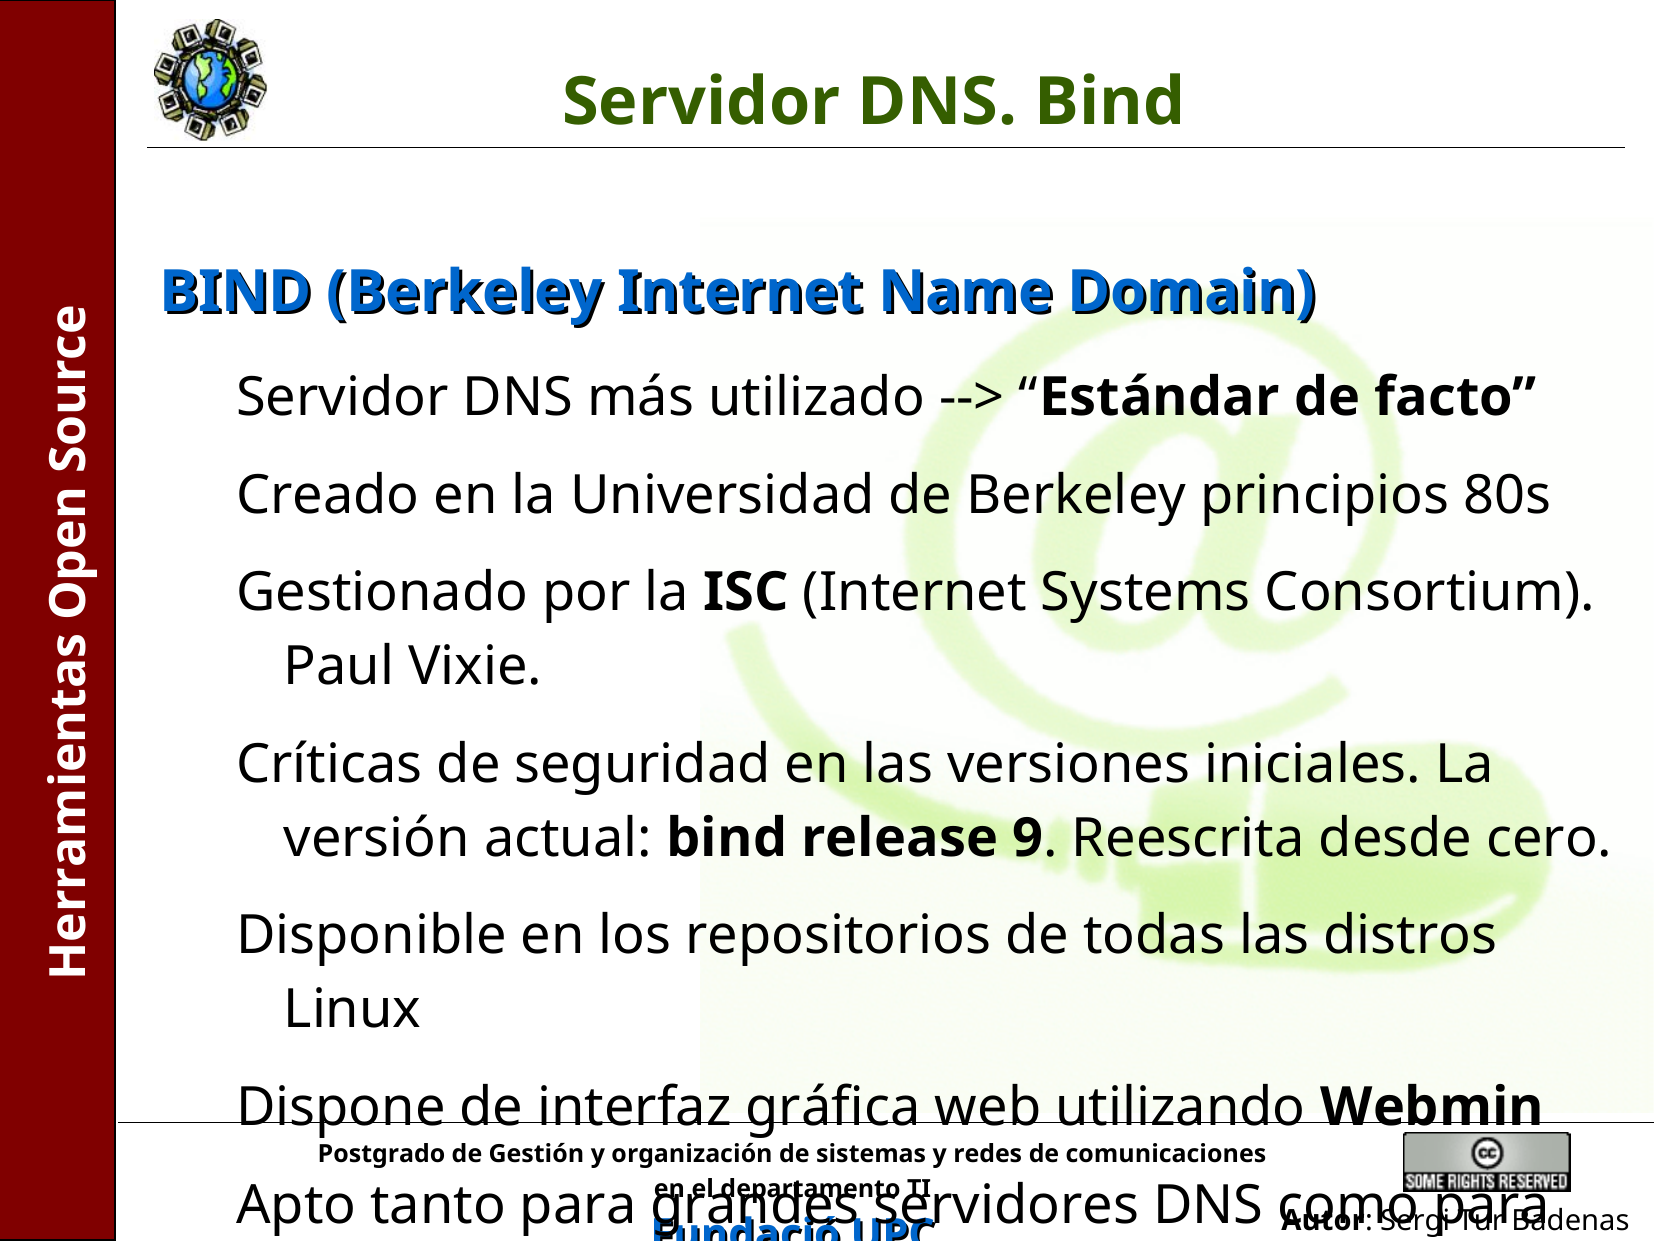

# Servidor DNS. Bind
BIND (Berkeley Internet Name Domain)
Servidor DNS más utilizado --> “Estándar de facto”
Creado en la Universidad de Berkeley principios 80s
Gestionado por la ISC (Internet Systems Consortium). Paul Vixie.
Críticas de seguridad en las versiones iniciales. La versión actual: bind release 9. Reescrita desde cero.
Disponible en los repositorios de todas las distros Linux
Dispone de interfaz gráfica web utilizando Webmin
Apto tanto para grandes servidores DNS como para servidores DNS de redes locales pequeñas